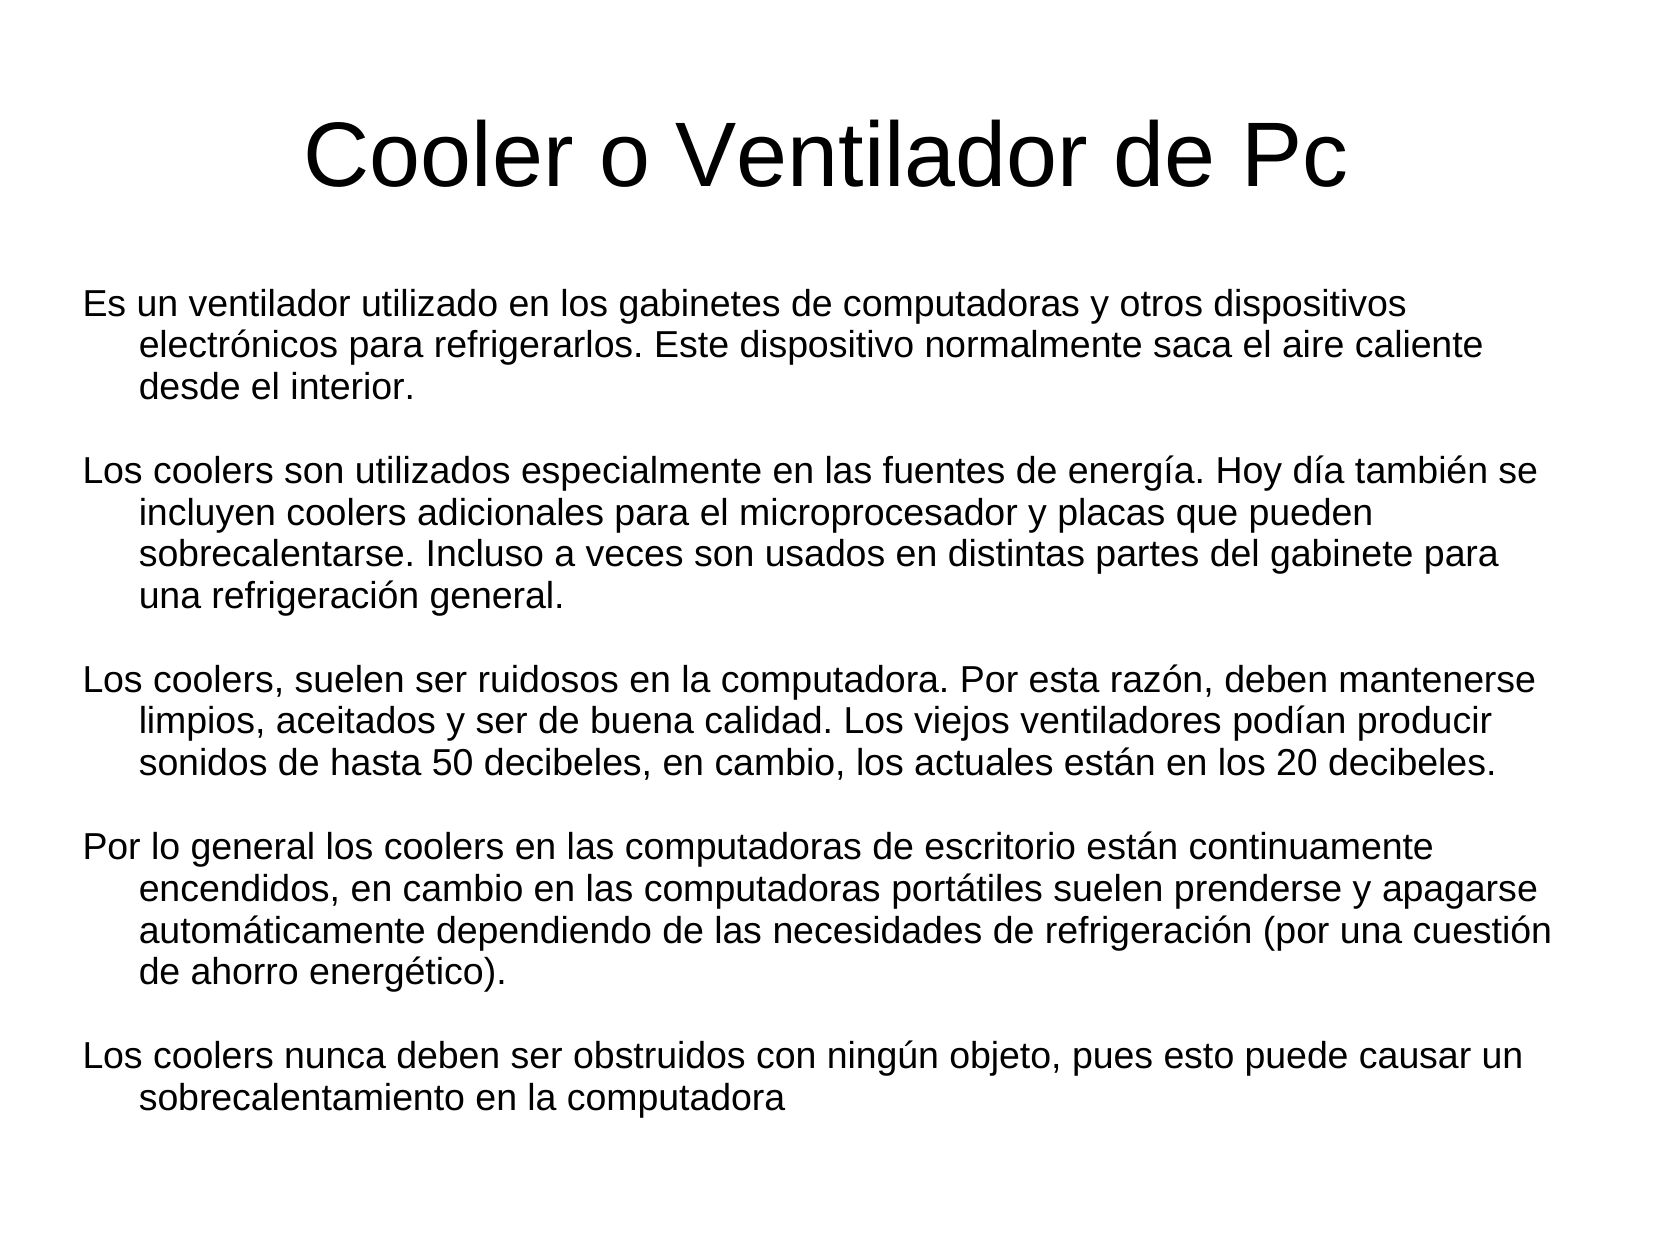

# Cooler o Ventilador de Pc
Es un ventilador utilizado en los gabinetes de computadoras y otros dispositivos electrónicos para refrigerarlos. Este dispositivo normalmente saca el aire caliente desde el interior.
Los coolers son utilizados especialmente en las fuentes de energía. Hoy día también se incluyen coolers adicionales para el microprocesador y placas que pueden sobrecalentarse. Incluso a veces son usados en distintas partes del gabinete para una refrigeración general.
Los coolers, suelen ser ruidosos en la computadora. Por esta razón, deben mantenerse limpios, aceitados y ser de buena calidad. Los viejos ventiladores podían producir sonidos de hasta 50 decibeles, en cambio, los actuales están en los 20 decibeles.
Por lo general los coolers en las computadoras de escritorio están continuamente encendidos, en cambio en las computadoras portátiles suelen prenderse y apagarse automáticamente dependiendo de las necesidades de refrigeración (por una cuestión de ahorro energético).
Los coolers nunca deben ser obstruidos con ningún objeto, pues esto puede causar un sobrecalentamiento en la computadora